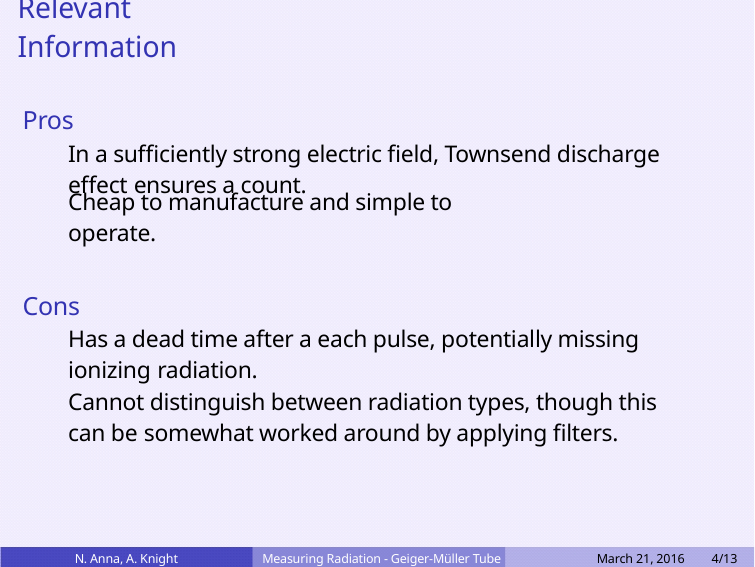

# Relevant Information
Pros
In a sufficiently strong electric field, Townsend discharge effect ensures a count.
Cheap to manufacture and simple to operate.
Cons
Has a dead time after a each pulse, potentially missing ionizing radiation.
Cannot distinguish between radiation types, though this can be somewhat worked around by applying filters.
N. Anna, A. Knight
Measuring Radiation - Geiger-Müller Tube
March 21, 2016
4/13